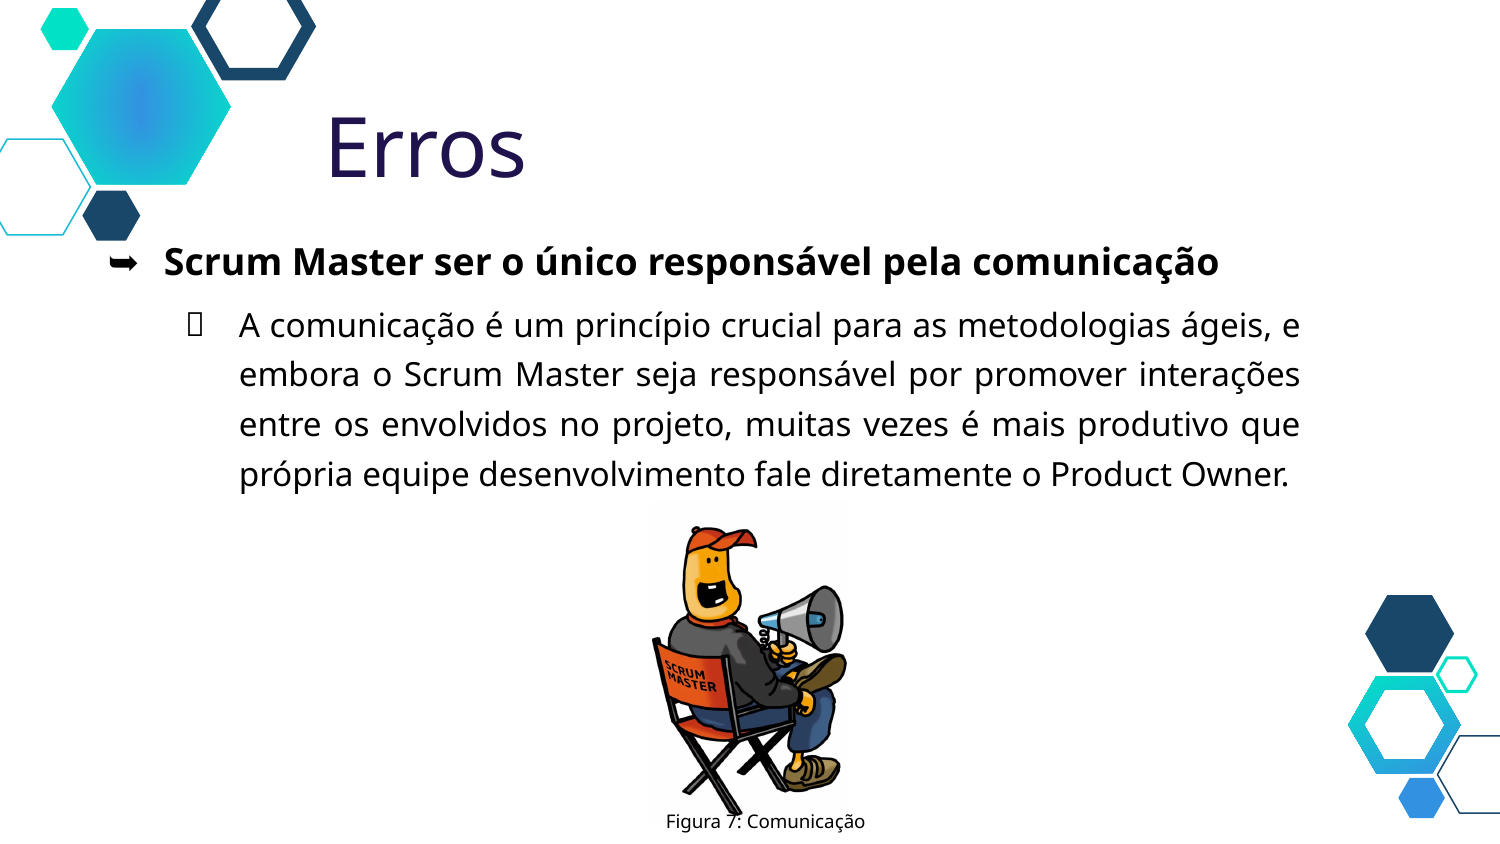

# Erros
Scrum Master ser o único responsável pela comunicação
A comunicação é um princípio crucial para as metodologias ágeis, e embora o Scrum Master seja responsável por promover interações entre os envolvidos no projeto, muitas vezes é mais produtivo que própria equipe desenvolvimento fale diretamente o Product Owner.
Figura 7: Comunicação